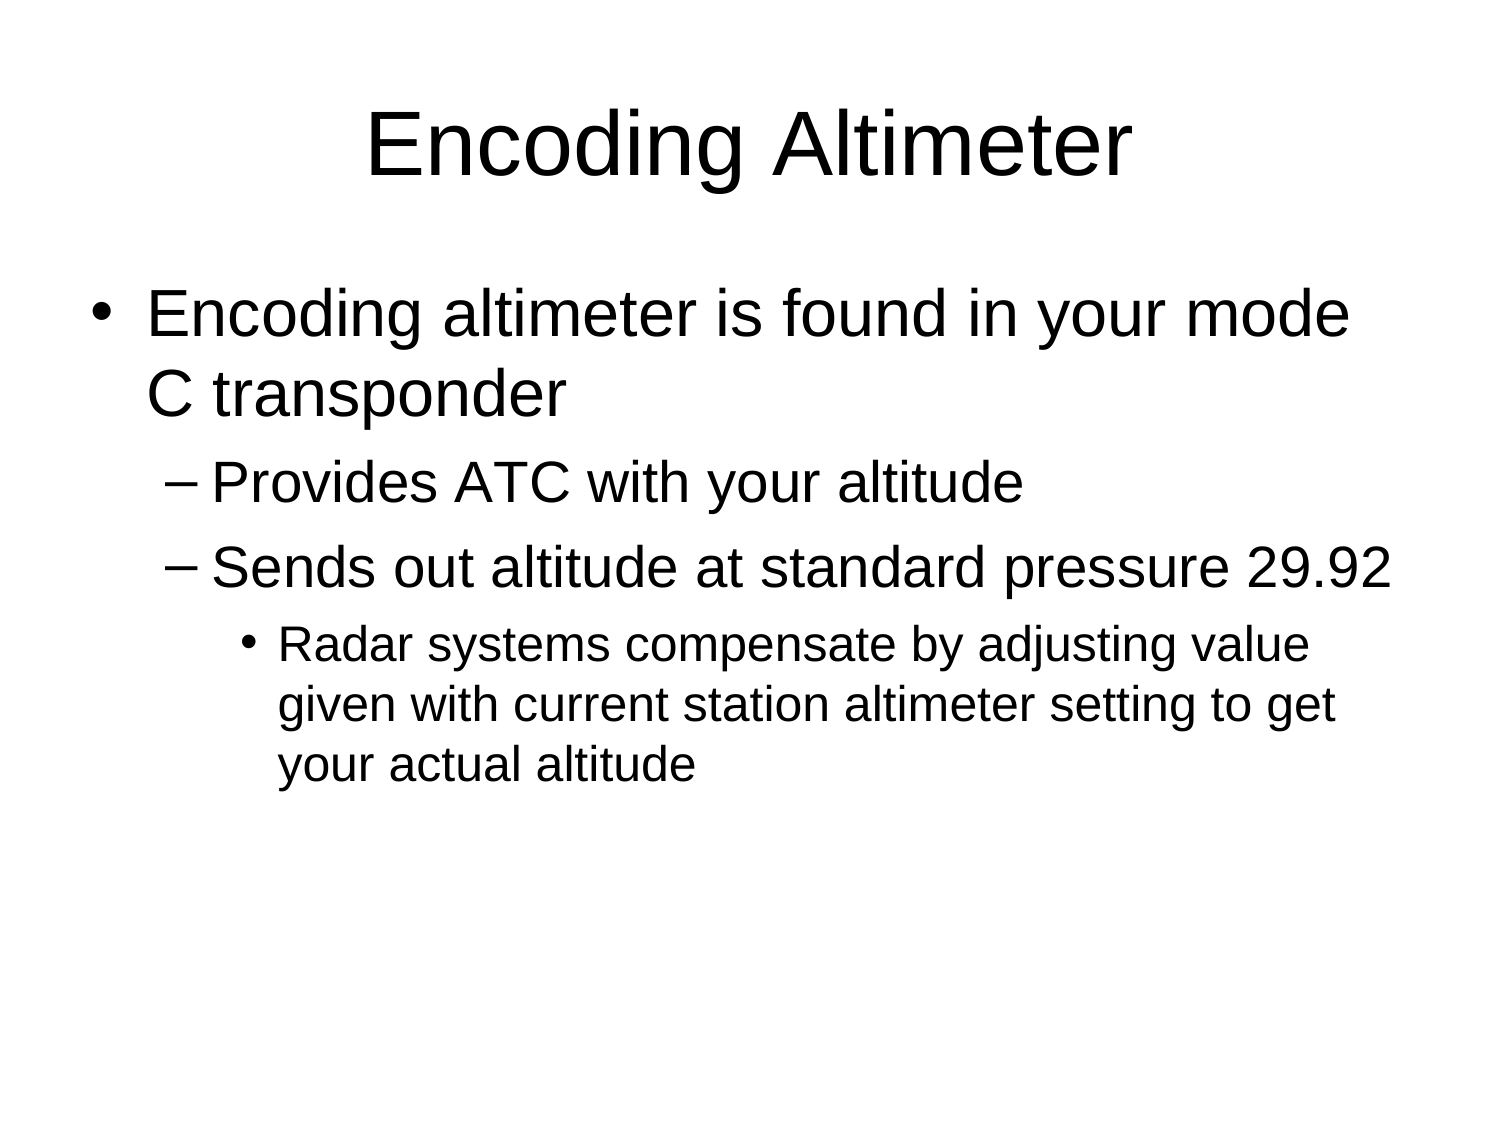

# Encoding Altimeter
Encoding altimeter is found in your mode C transponder
Provides ATC with your altitude
Sends out altitude at standard pressure 29.92
Radar systems compensate by adjusting value given with current station altimeter setting to get your actual altitude